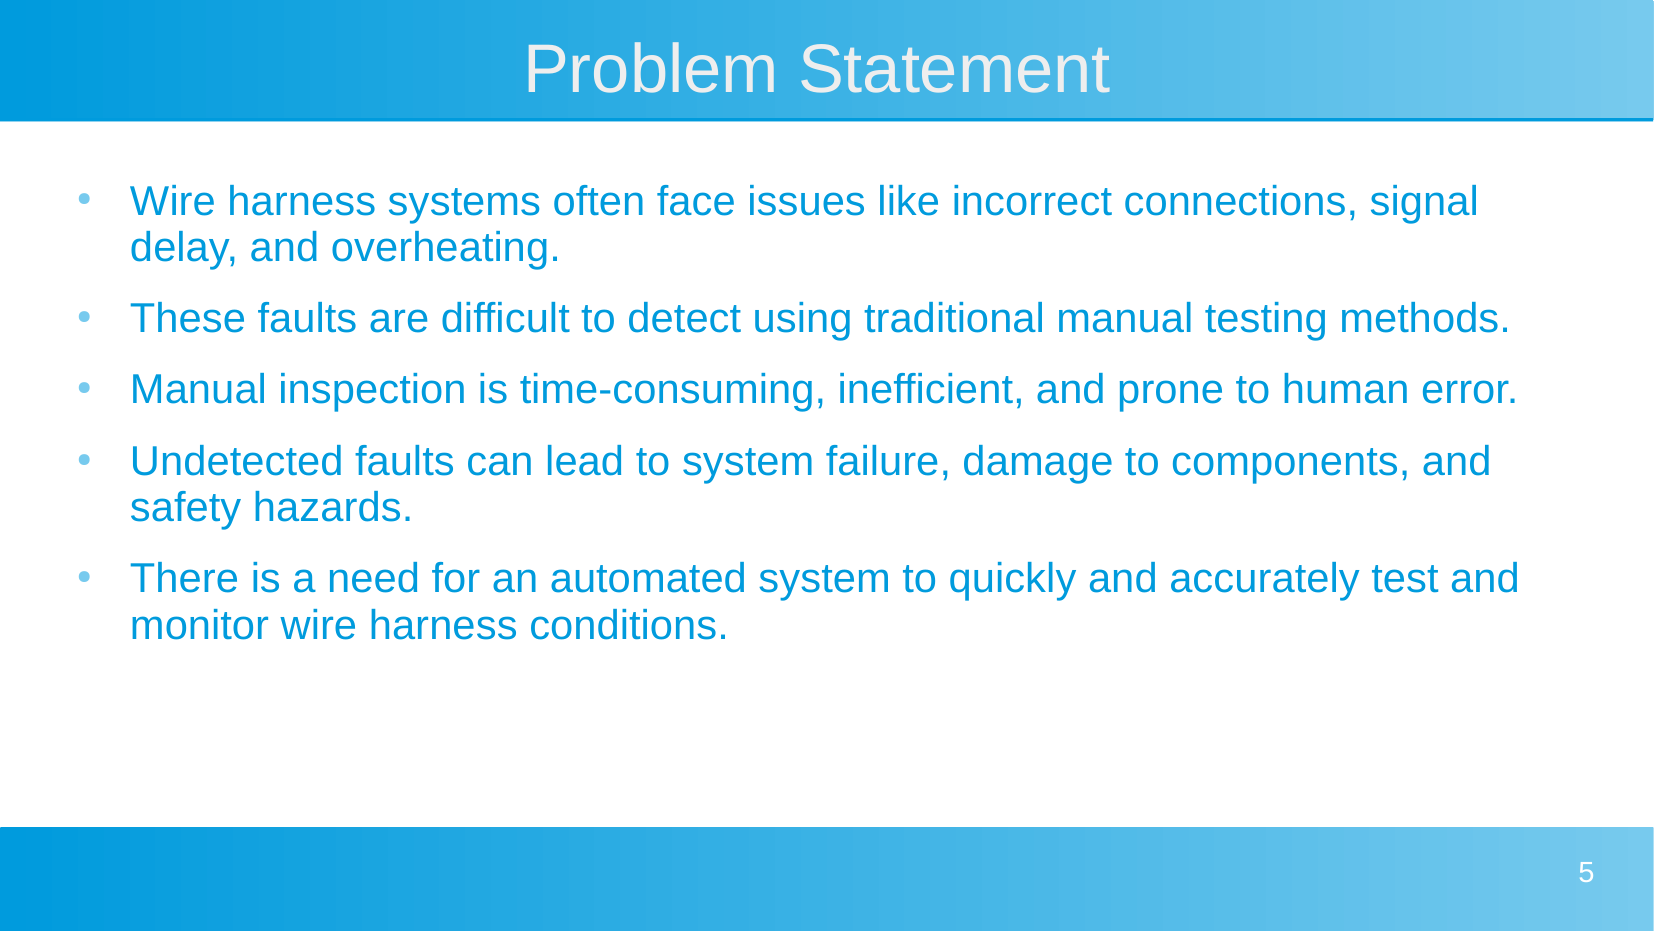

# Problem Statement
Wire harness systems often face issues like incorrect connections, signal delay, and overheating.
These faults are difficult to detect using traditional manual testing methods.
Manual inspection is time-consuming, inefficient, and prone to human error.
Undetected faults can lead to system failure, damage to components, and safety hazards.
There is a need for an automated system to quickly and accurately test and monitor wire harness conditions.
5